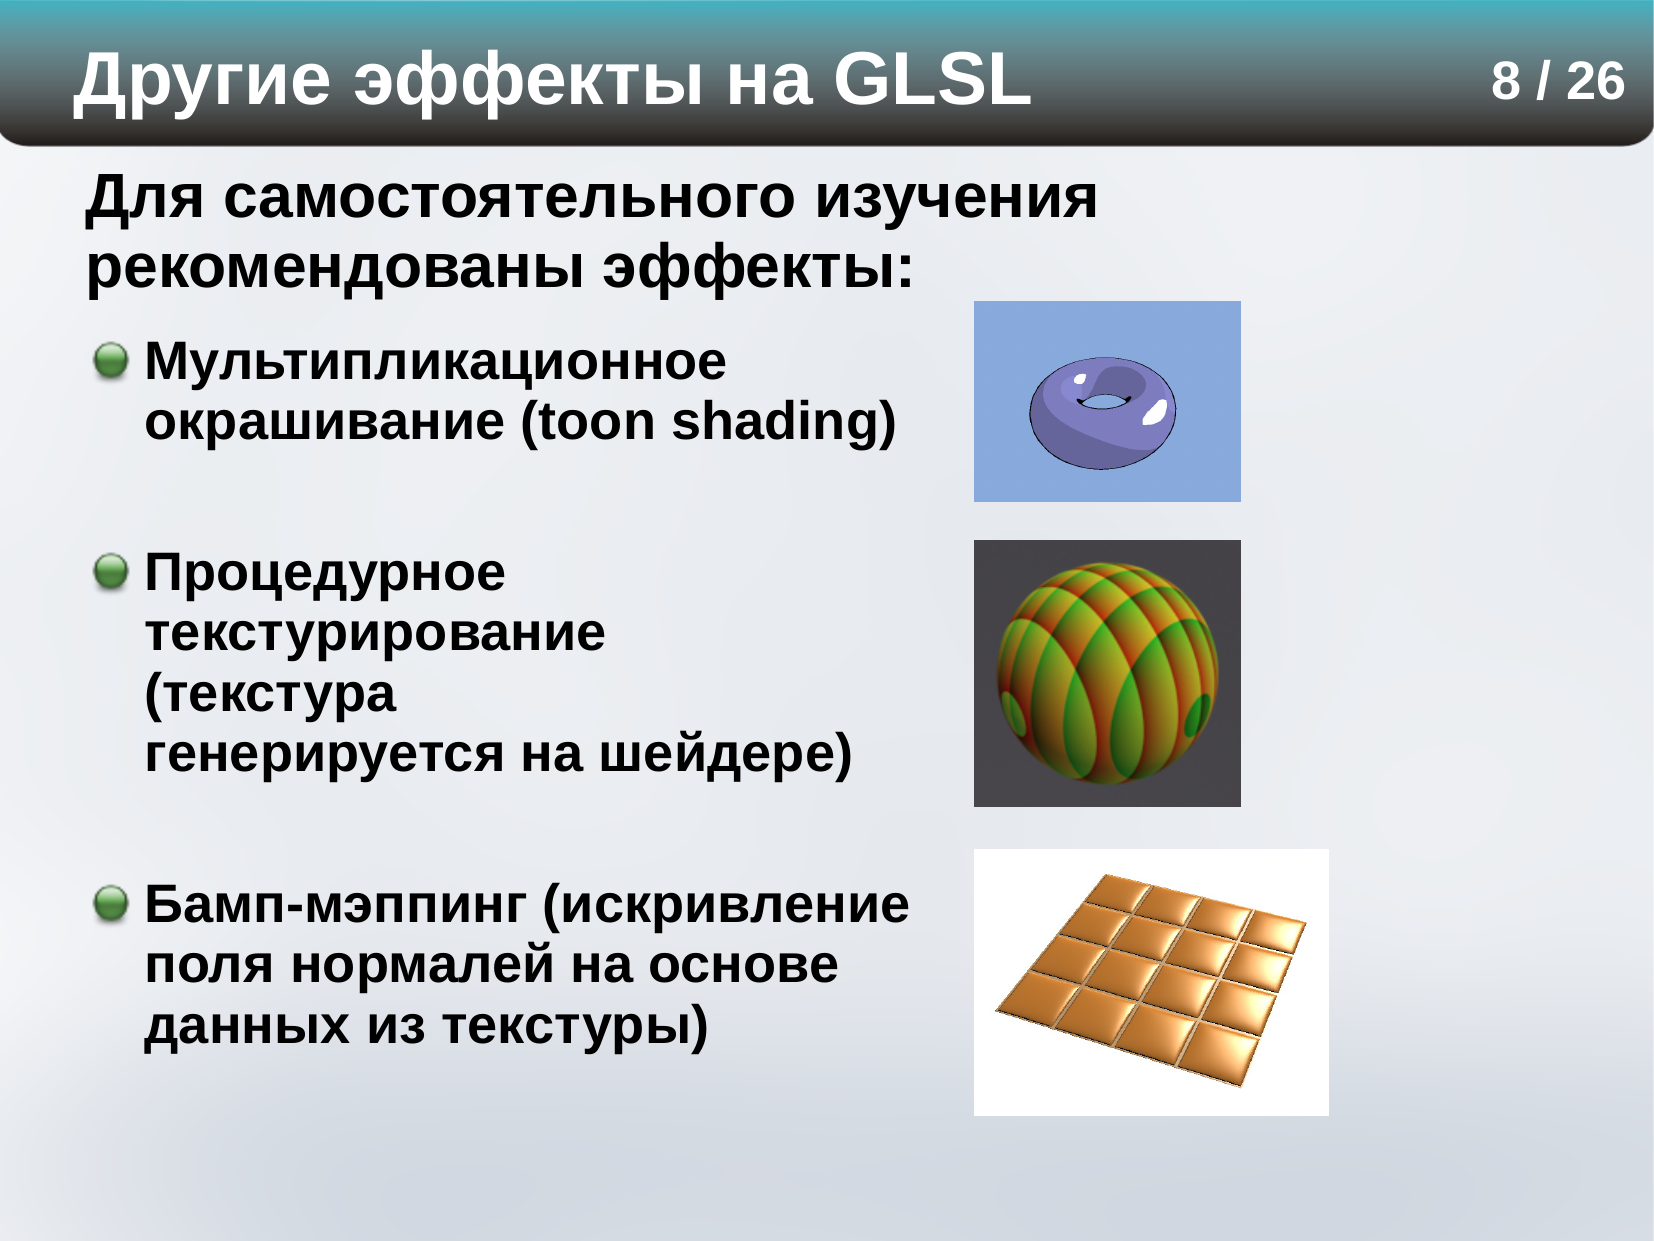

Другие эффекты на GLSL
Для самостоятельного изучения рекомендованы эффекты:
Мультипликационное
окрашивание (toon shading)
Процедурное
текстурирование
(текстура
генерируется на шейдере)
Бамп-мэппинг (искривление
поля нормалей на основе
данных из текстуры)